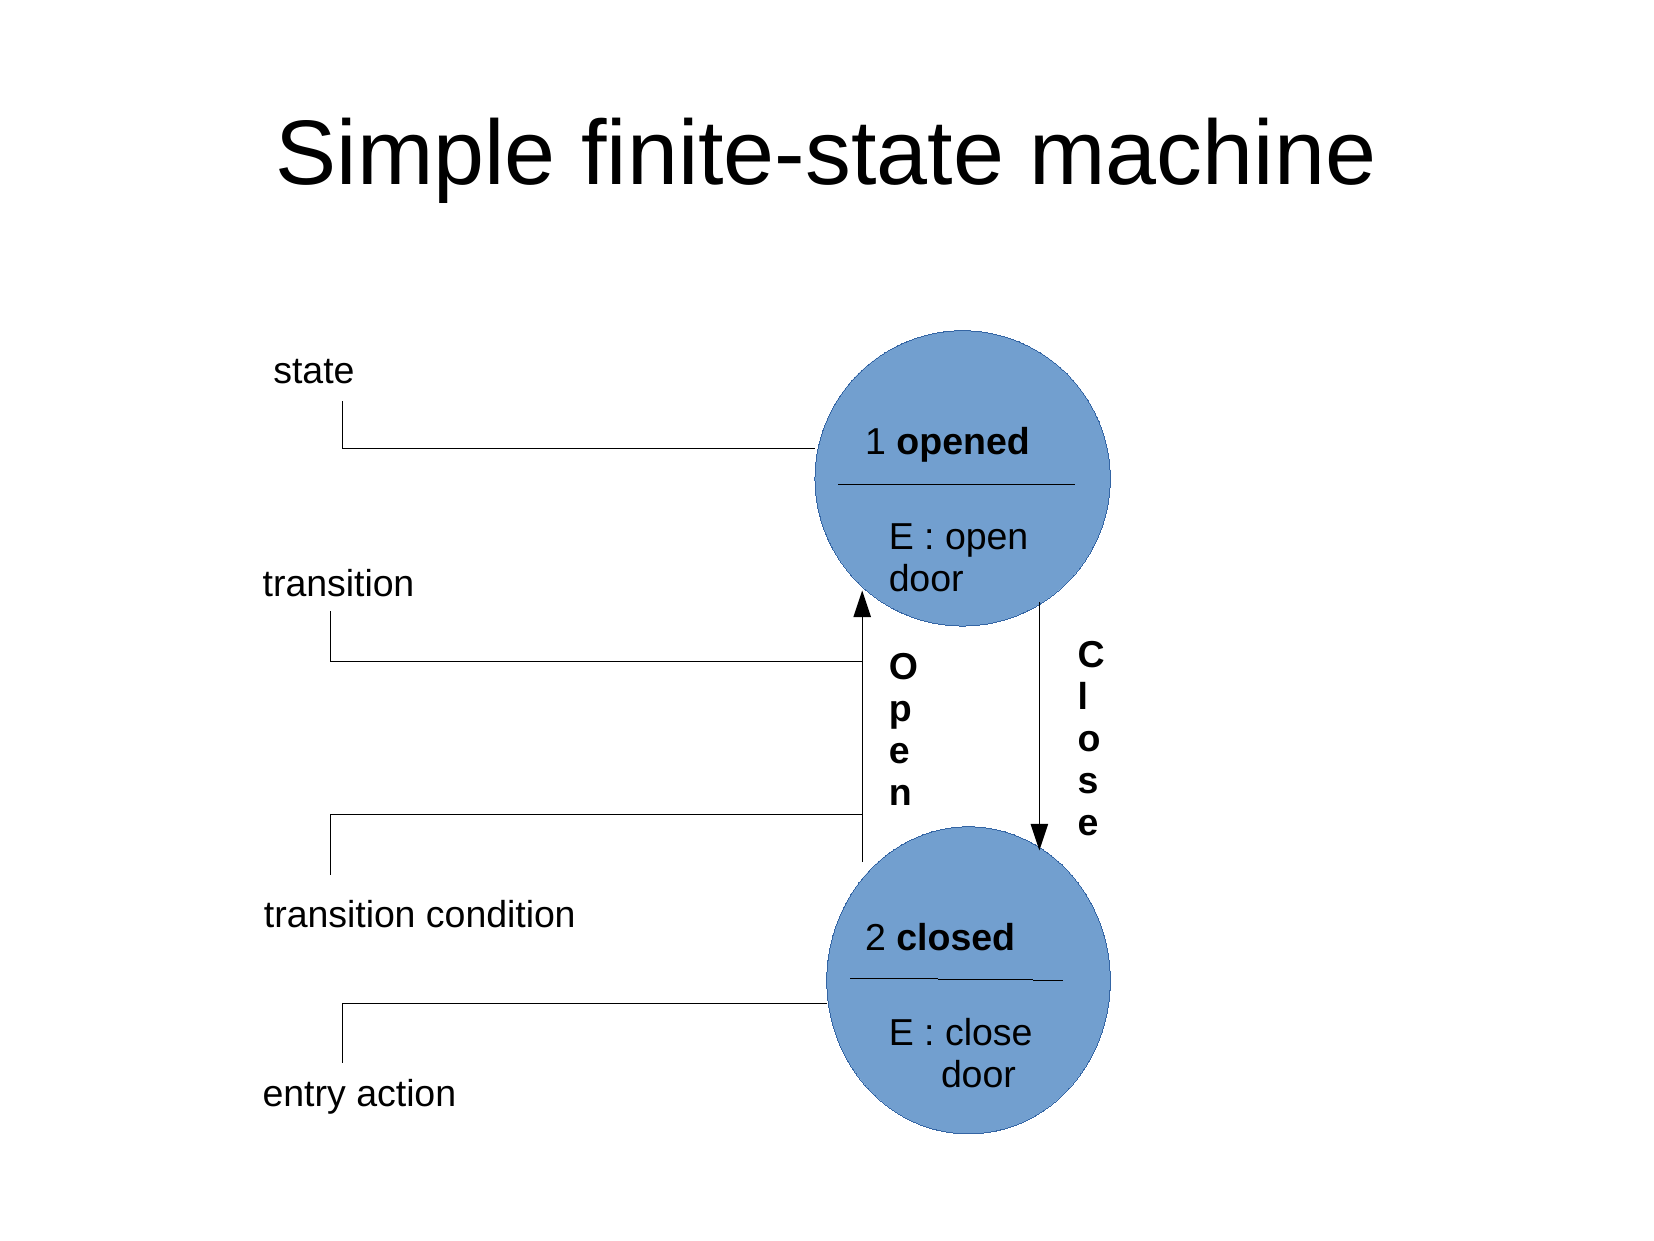

# Simple finite-state machine
 state
1 opened
E : open door
transition
Close
Open
transition condition
2 closed
E : close door
entry action